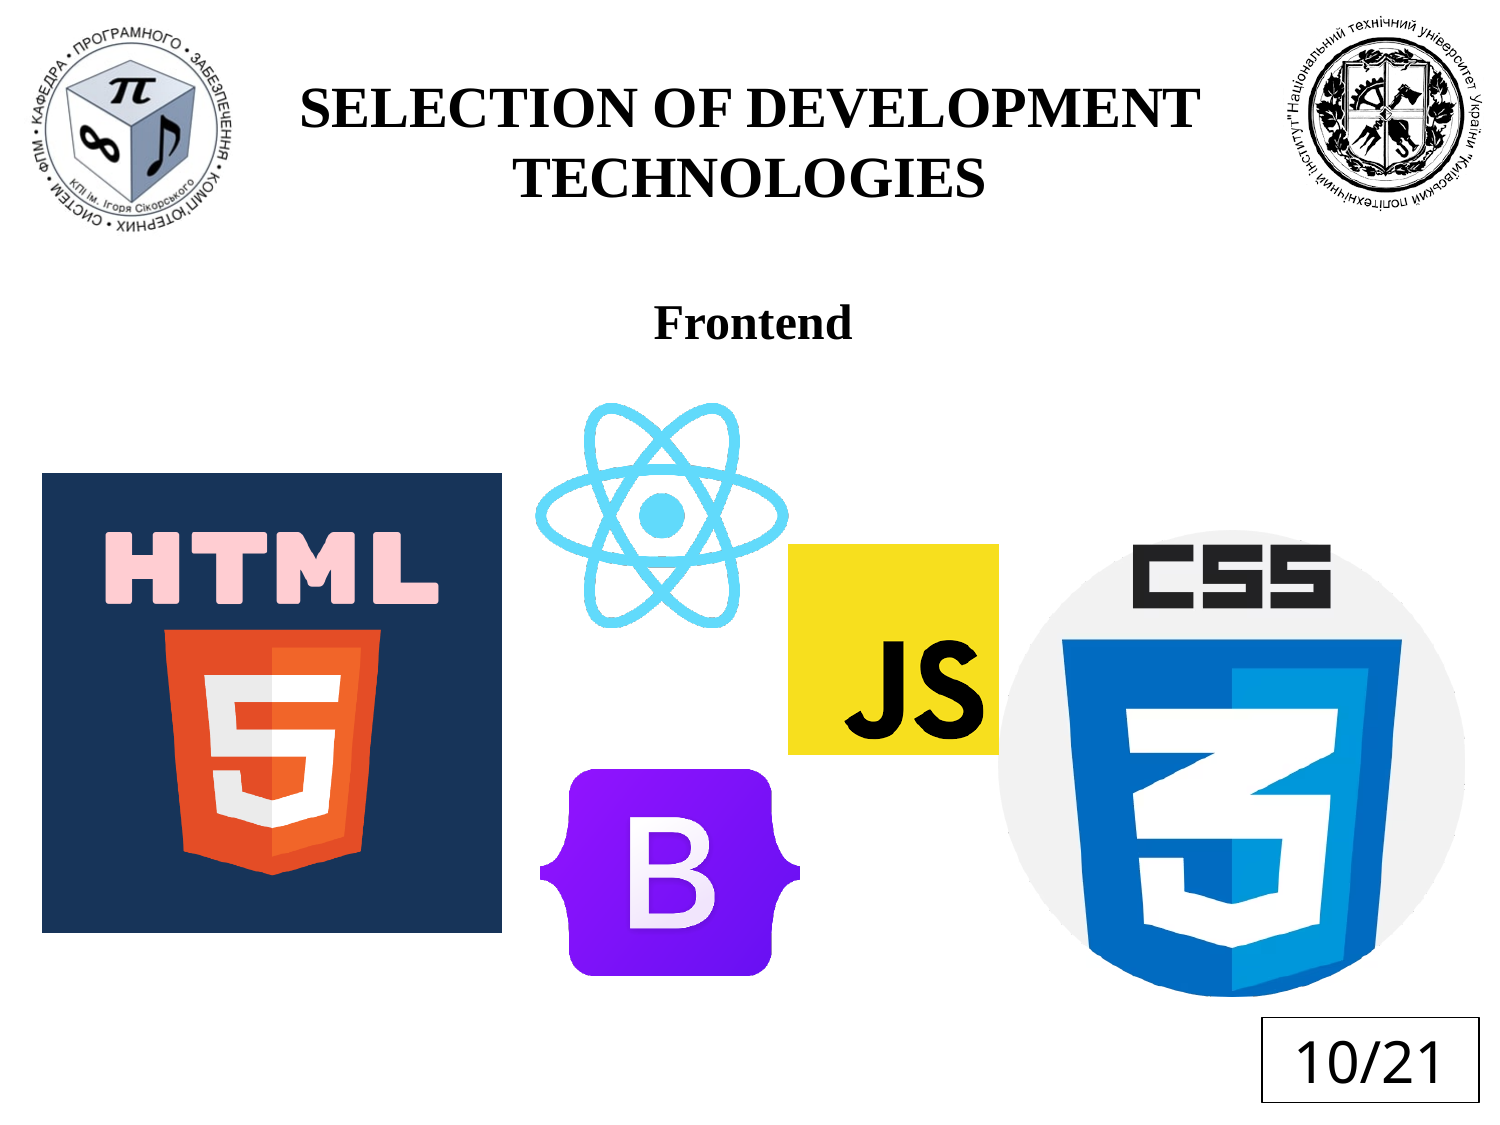

# SELECTION OF DEVELOPMENT TECHNOLOGIES
Frontend
10/21